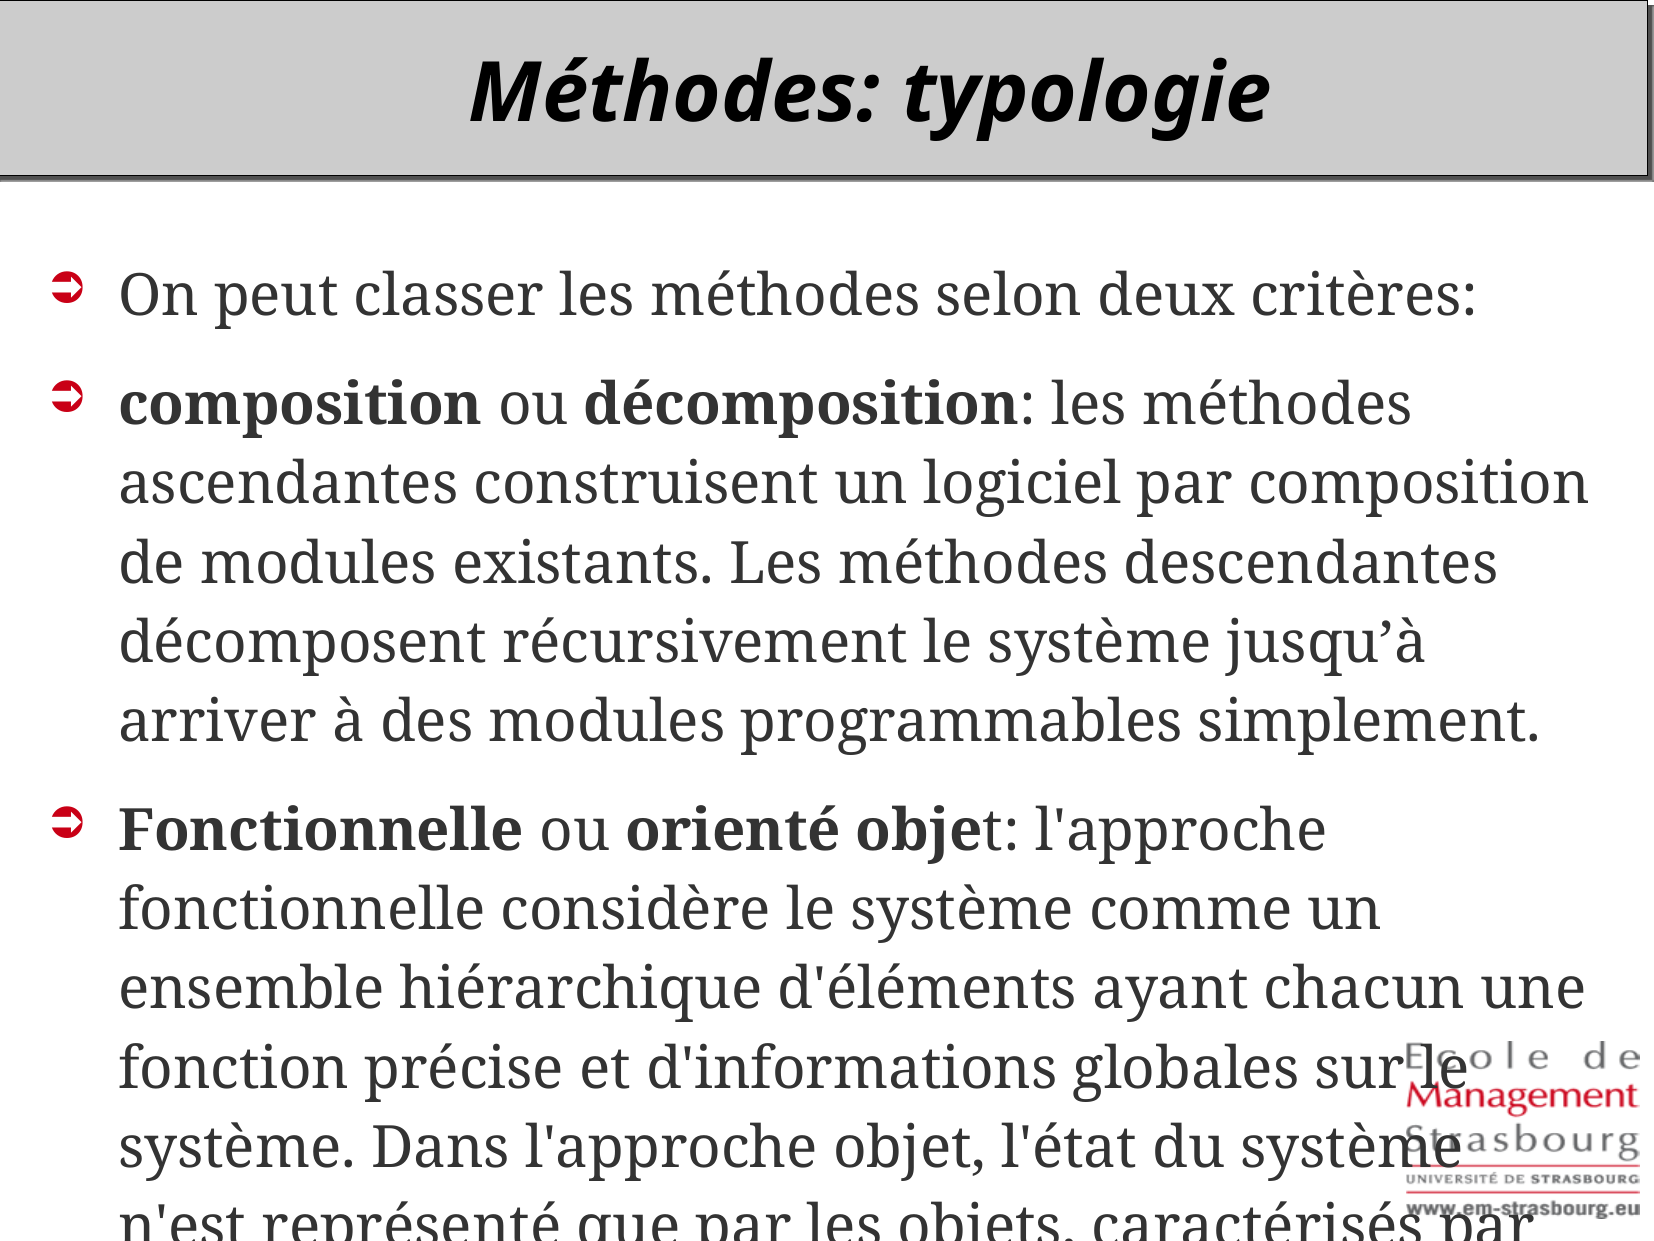

# Méthodes: typologie
On peut classer les méthodes selon deux critères:
composition ou décomposition: les méthodes ascendantes construisent un logiciel par composition de modules existants. Les méthodes descendantes décomposent récursivement le système jusqu’à arriver à des modules programmables simplement.
Fonctionnelle ou orienté objet: l'approche fonctionnelle considère le système comme un ensemble hiérarchique d'éléments ayant chacun une fonction précise et d'informations globales sur le système. Dans l'approche objet, l'état du système n'est représenté que par les objets, caractérisés par leurs attributs et méthodes.